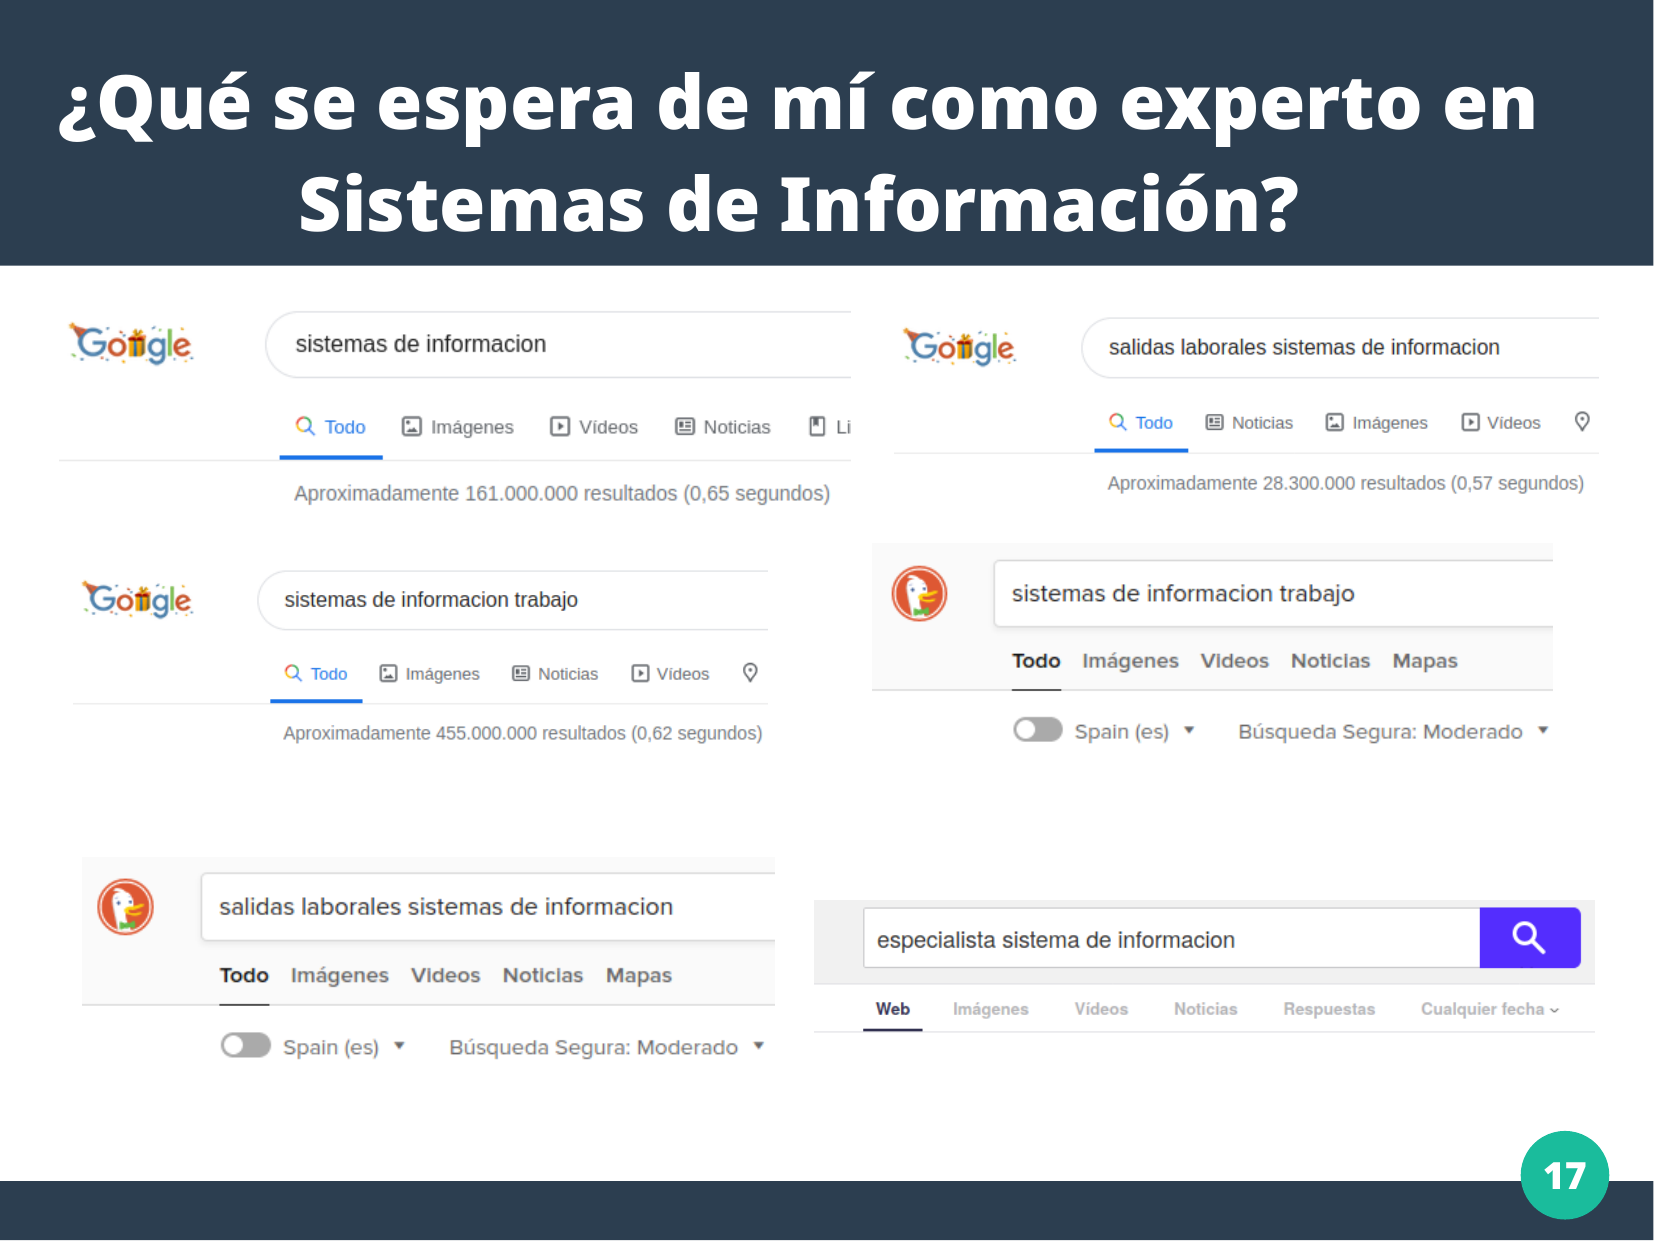

# ¿Qué se espera de mí como experto en Sistemas de Información?
17